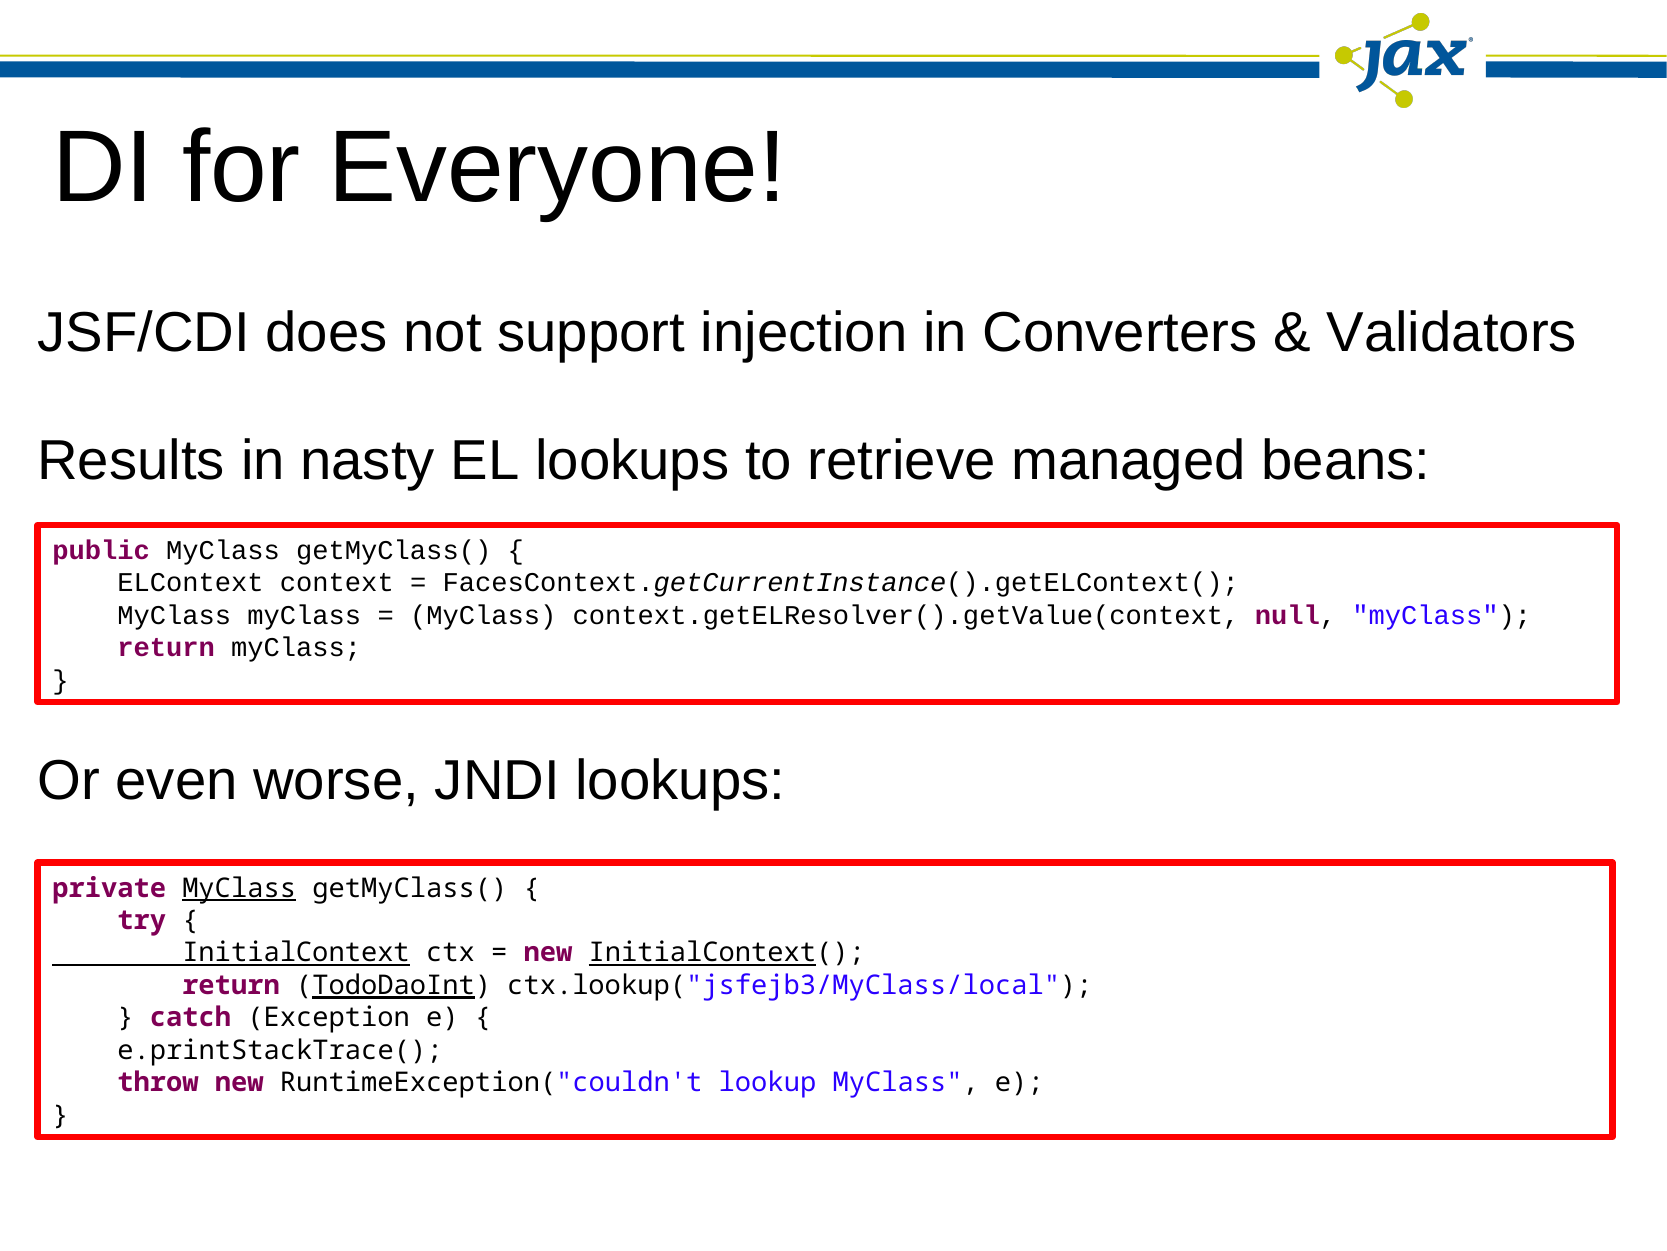

# DI for Everyone!
JSF/CDI does not support injection in Converters & Validators
Results in nasty EL lookups to retrieve managed beans:
Or even worse, JNDI lookups:
public MyClass getMyClass() {
 ELContext context = FacesContext.getCurrentInstance().getELContext();
 MyClass myClass = (MyClass) context.getELResolver().getValue(context, null, "myClass");
 return myClass;
}
private MyClass getMyClass() {
 try {
 InitialContext ctx = new InitialContext();
 return (TodoDaoInt) ctx.lookup("jsfejb3/MyClass/local");
 } catch (Exception e) {
 e.printStackTrace();
 throw new RuntimeException("couldn't lookup MyClass", e);
}